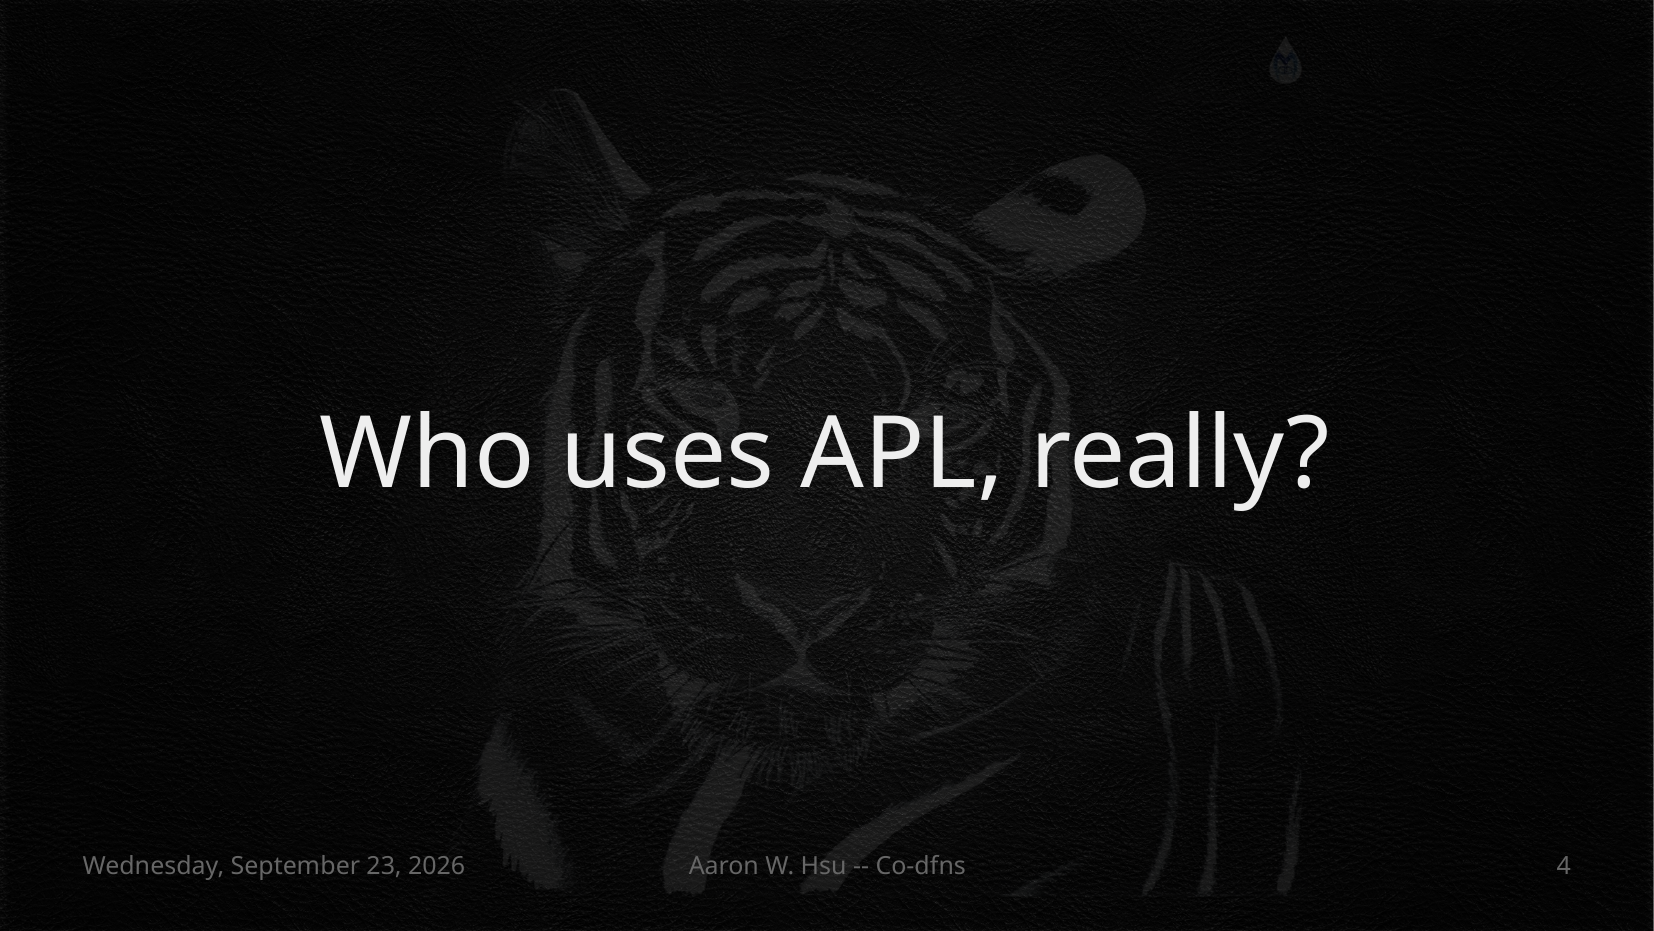

Who uses APL, really?
Aaron W. Hsu -- Co-dfns
4